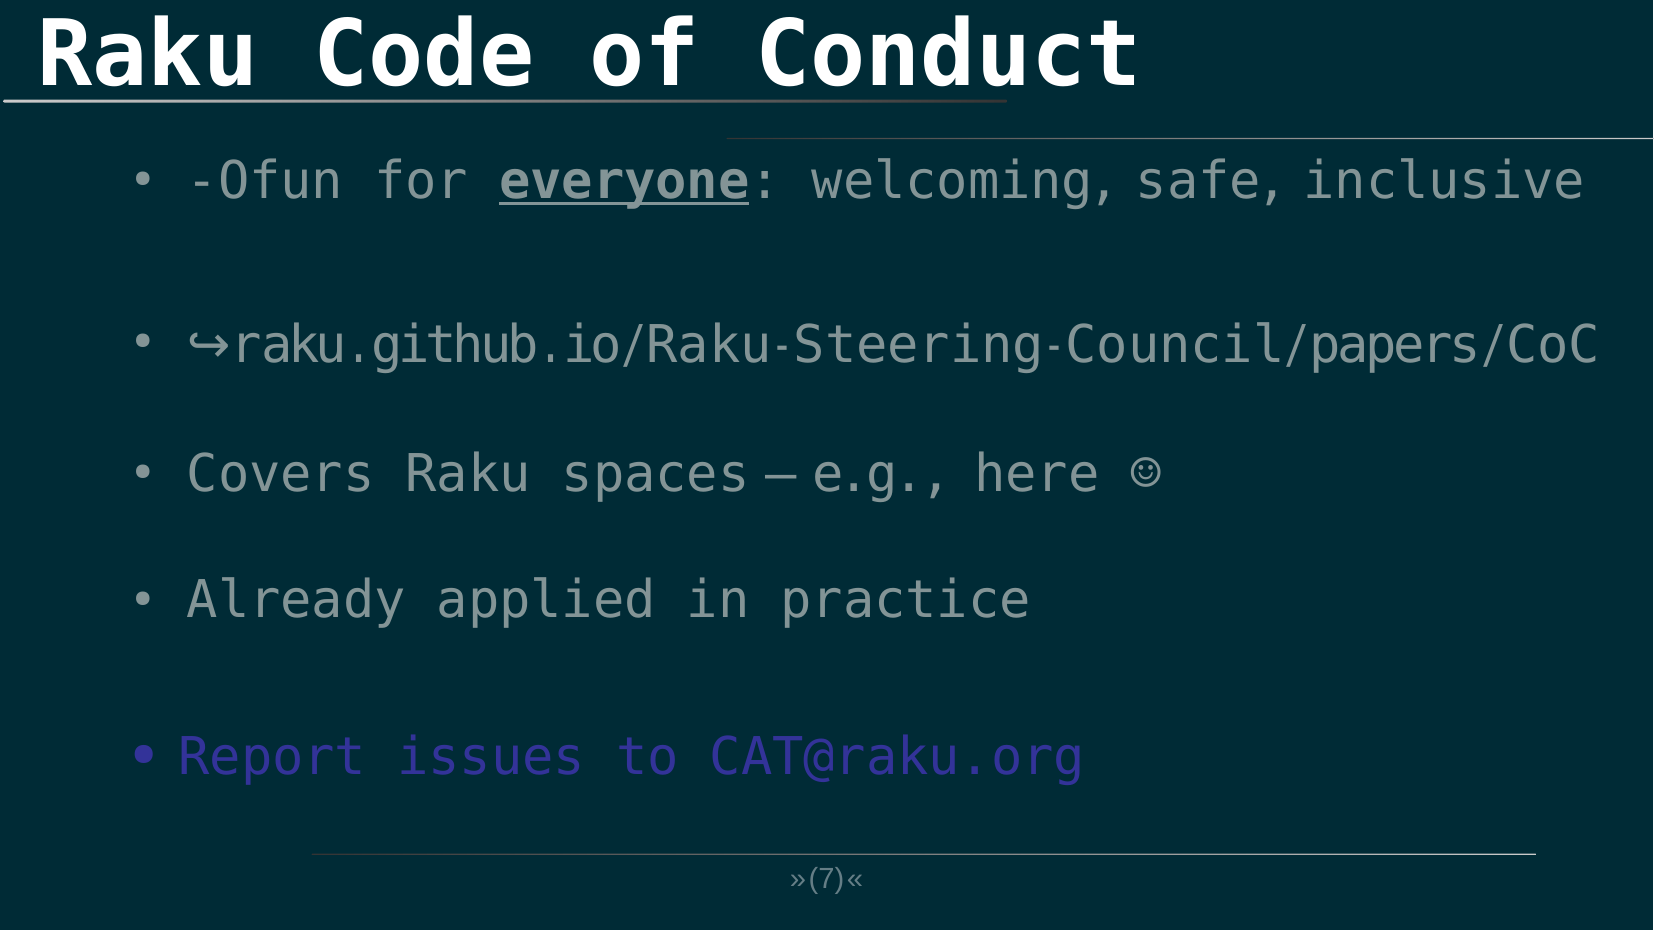

# Raku Code of Conduct
-Ofun for everyone: welcoming, safe, inclusive
↪raku.github.io/Raku-Steering-Council/papers/CoC
Covers Raku spaces — e.g., here ☺
Already applied in practice
Report issues to CAT@raku.org